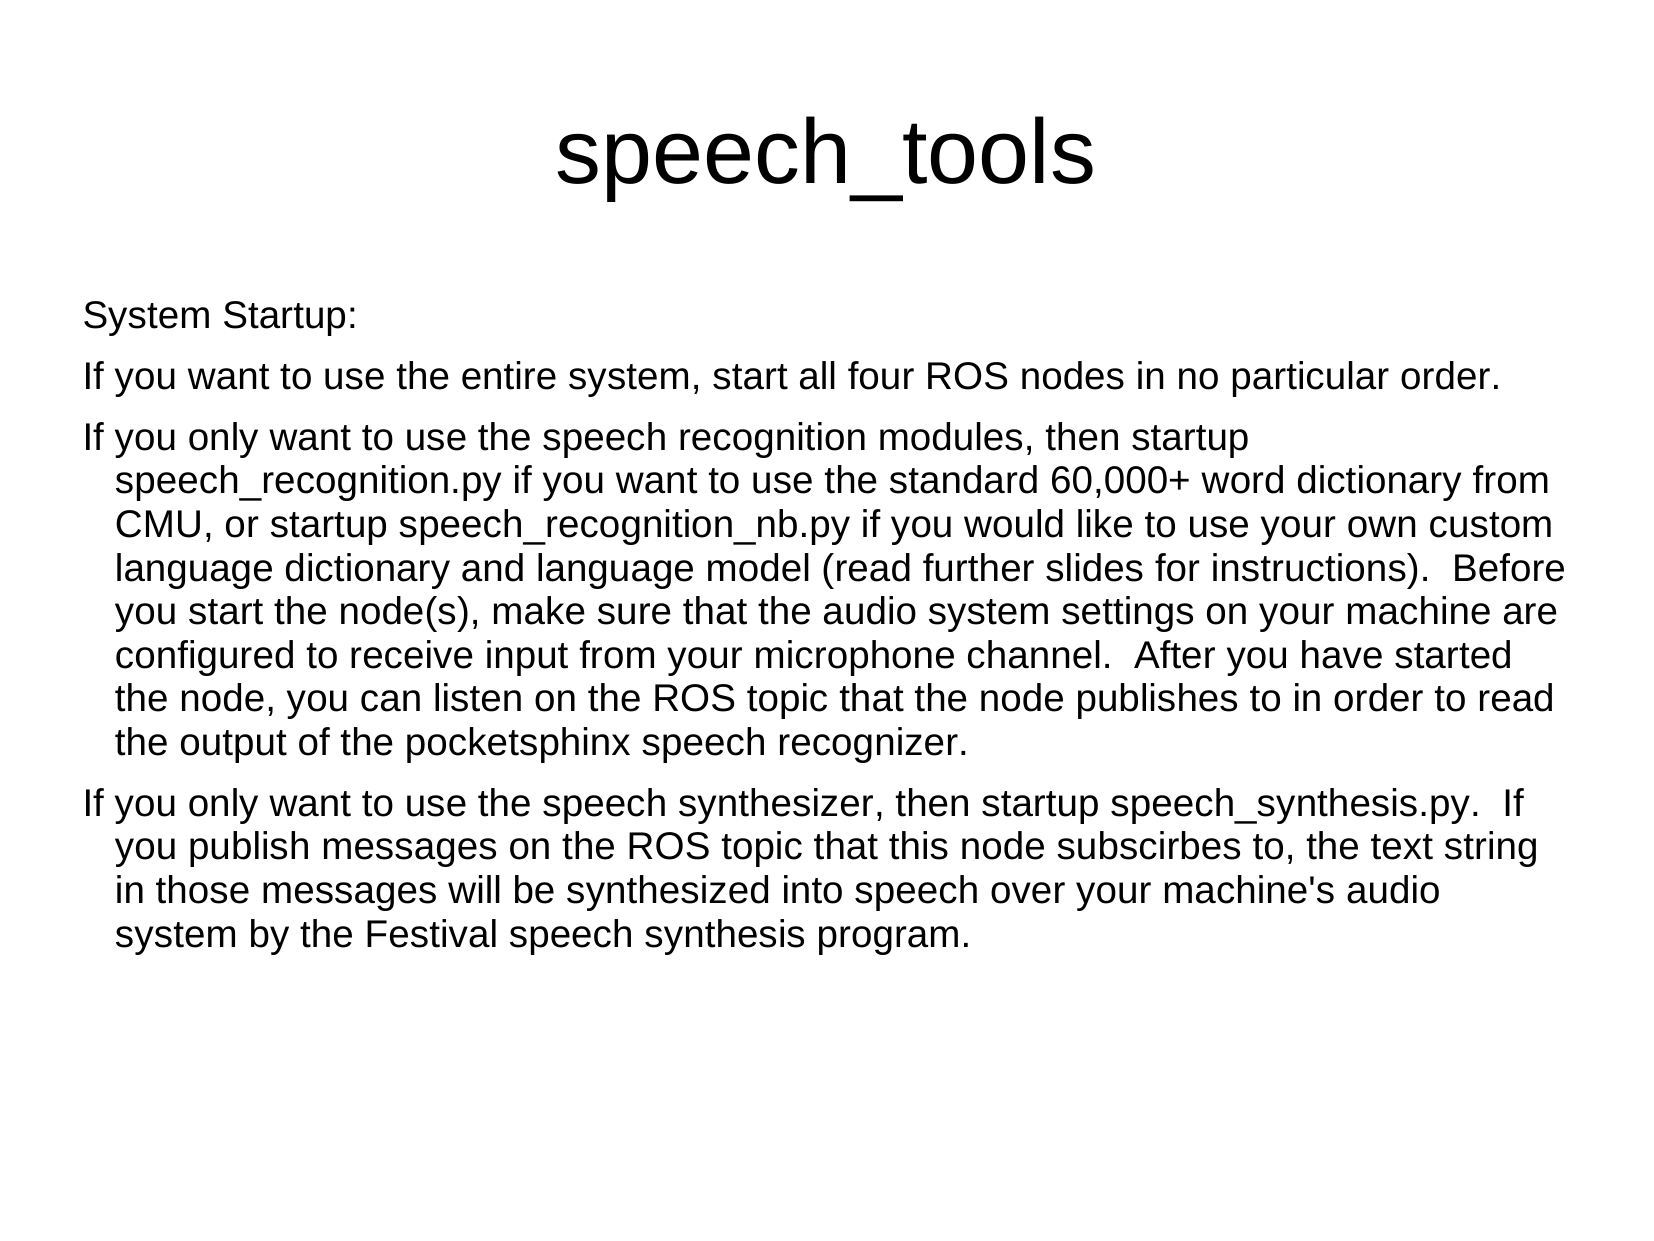

# speech_tools
System Startup:
If you want to use the entire system, start all four ROS nodes in no particular order.
If you only want to use the speech recognition modules, then startup speech_recognition.py if you want to use the standard 60,000+ word dictionary from CMU, or startup speech_recognition_nb.py if you would like to use your own custom language dictionary and language model (read further slides for instructions). Before you start the node(s), make sure that the audio system settings on your machine are configured to receive input from your microphone channel. After you have started the node, you can listen on the ROS topic that the node publishes to in order to read the output of the pocketsphinx speech recognizer.
If you only want to use the speech synthesizer, then startup speech_synthesis.py. If you publish messages on the ROS topic that this node subscirbes to, the text string in those messages will be synthesized into speech over your machine's audio system by the Festival speech synthesis program.